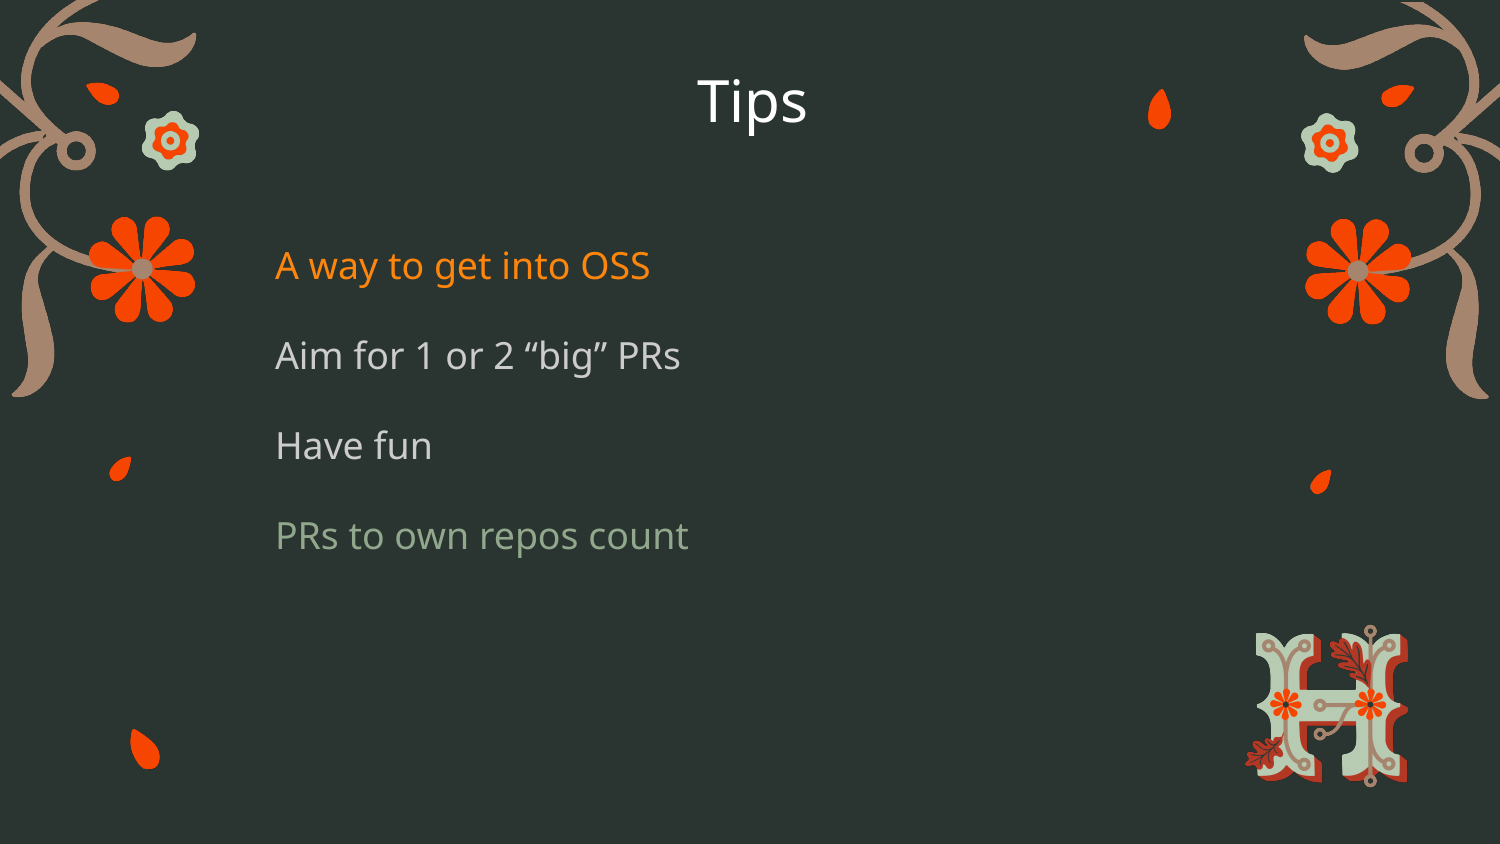

Tips
A way to get into OSS
Aim for 1 or 2 “big” PRs
Have fun
PRs to own repos count